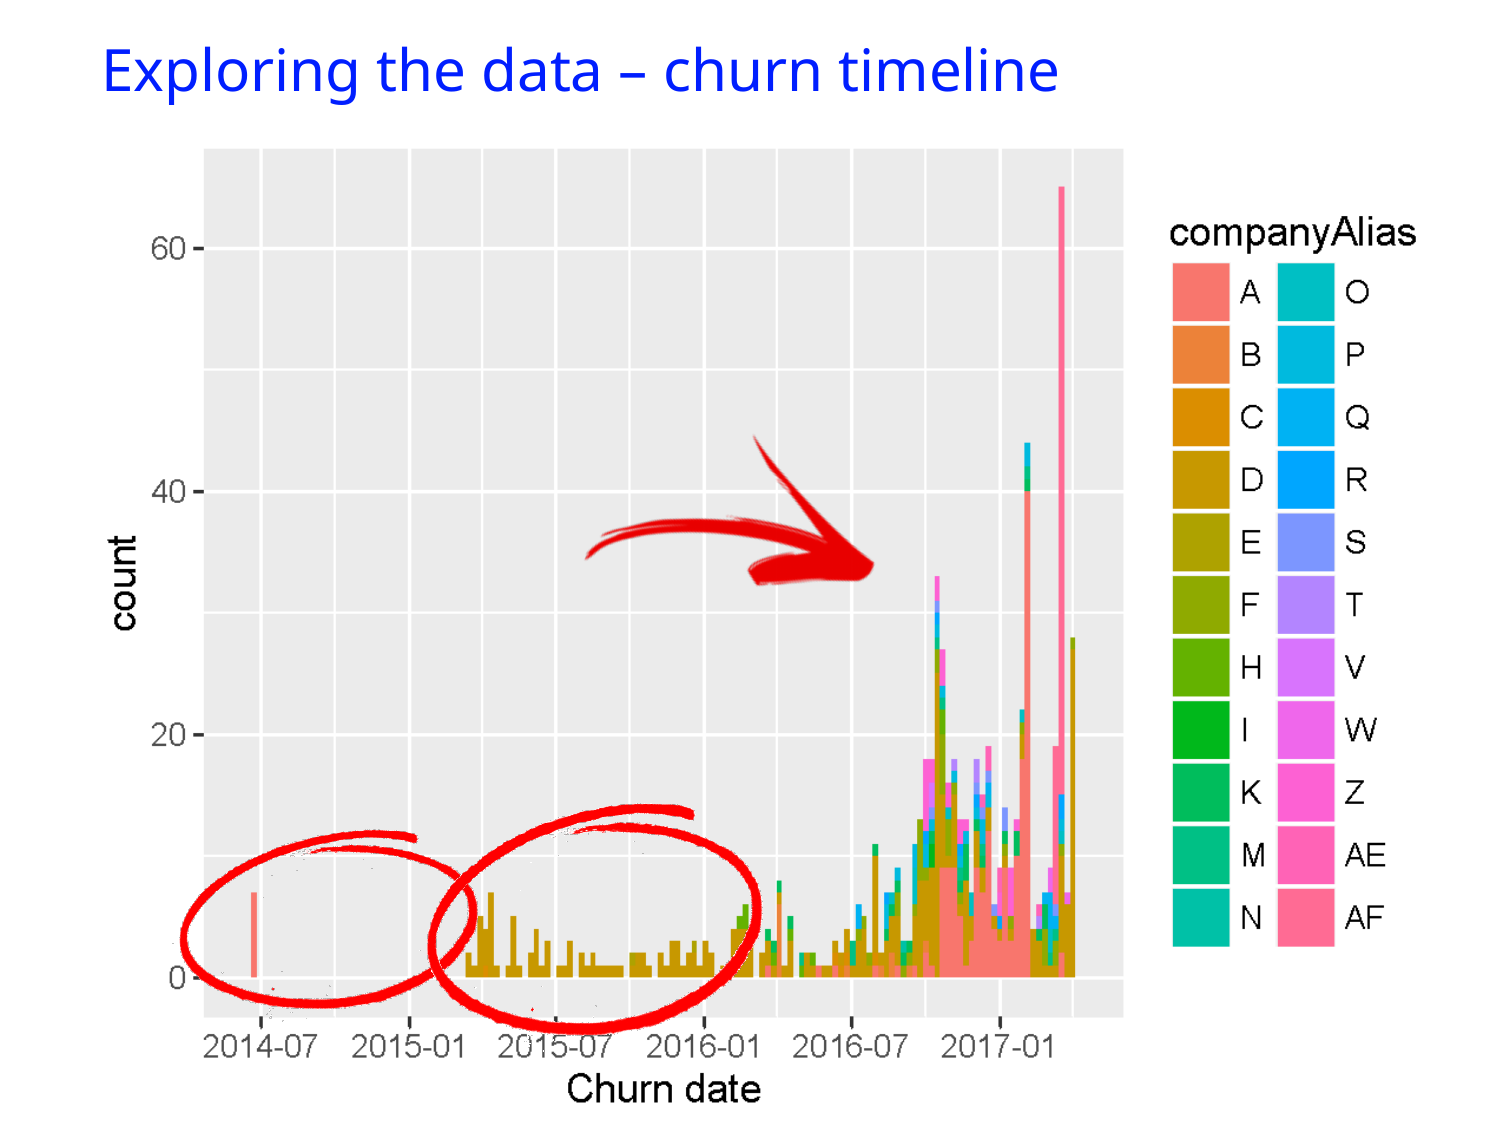

# Exploring the data – churn timeline
Ballester&Berengueres
#pyDataBCN2017